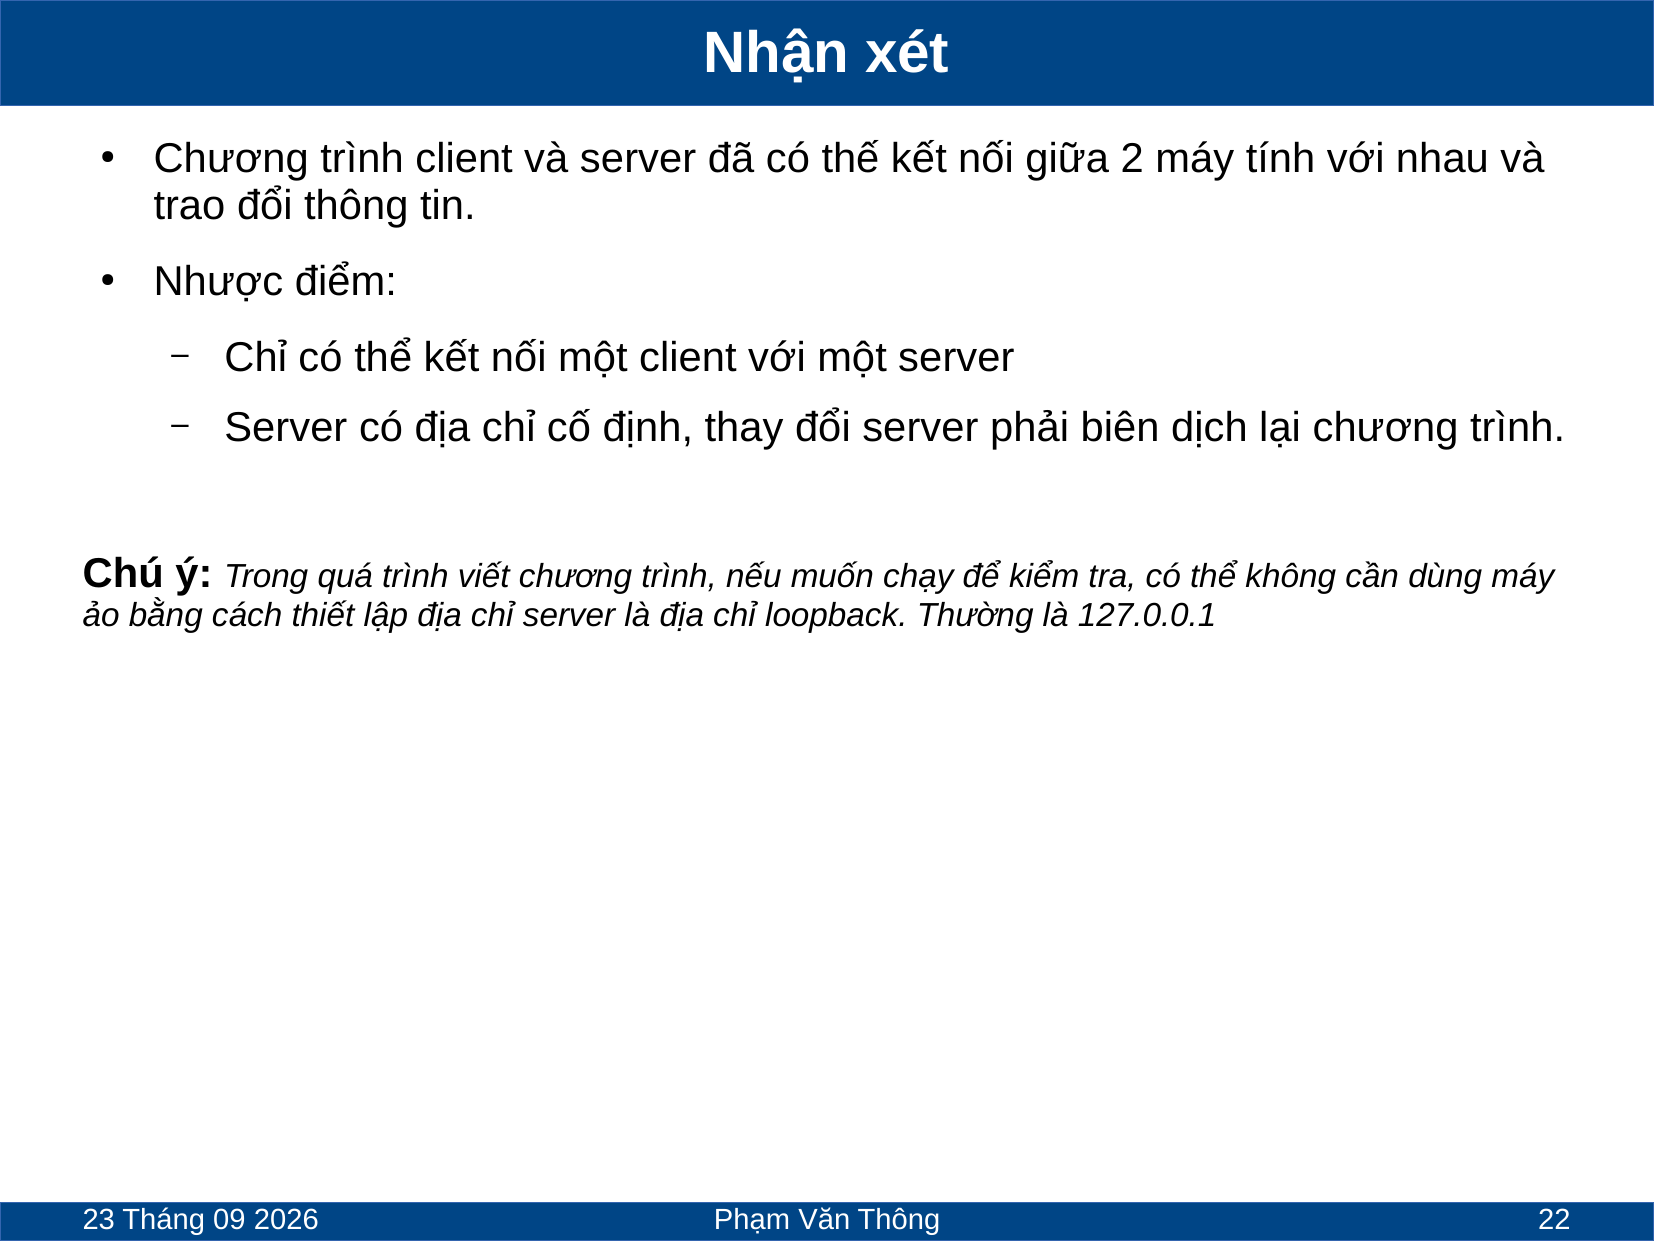

# Nhận xét
Chương trình client và server đã có thế kết nối giữa 2 máy tính với nhau và trao đổi thông tin.
Nhược điểm:
Chỉ có thể kết nối một client với một server
Server có địa chỉ cố định, thay đổi server phải biên dịch lại chương trình.
Chú ý: Trong quá trình viết chương trình, nếu muốn chạy để kiểm tra, có thể không cần dùng máy ảo bằng cách thiết lập địa chỉ server là địa chỉ loopback. Thường là 127.0.0.1
Phạm Văn Thông
22